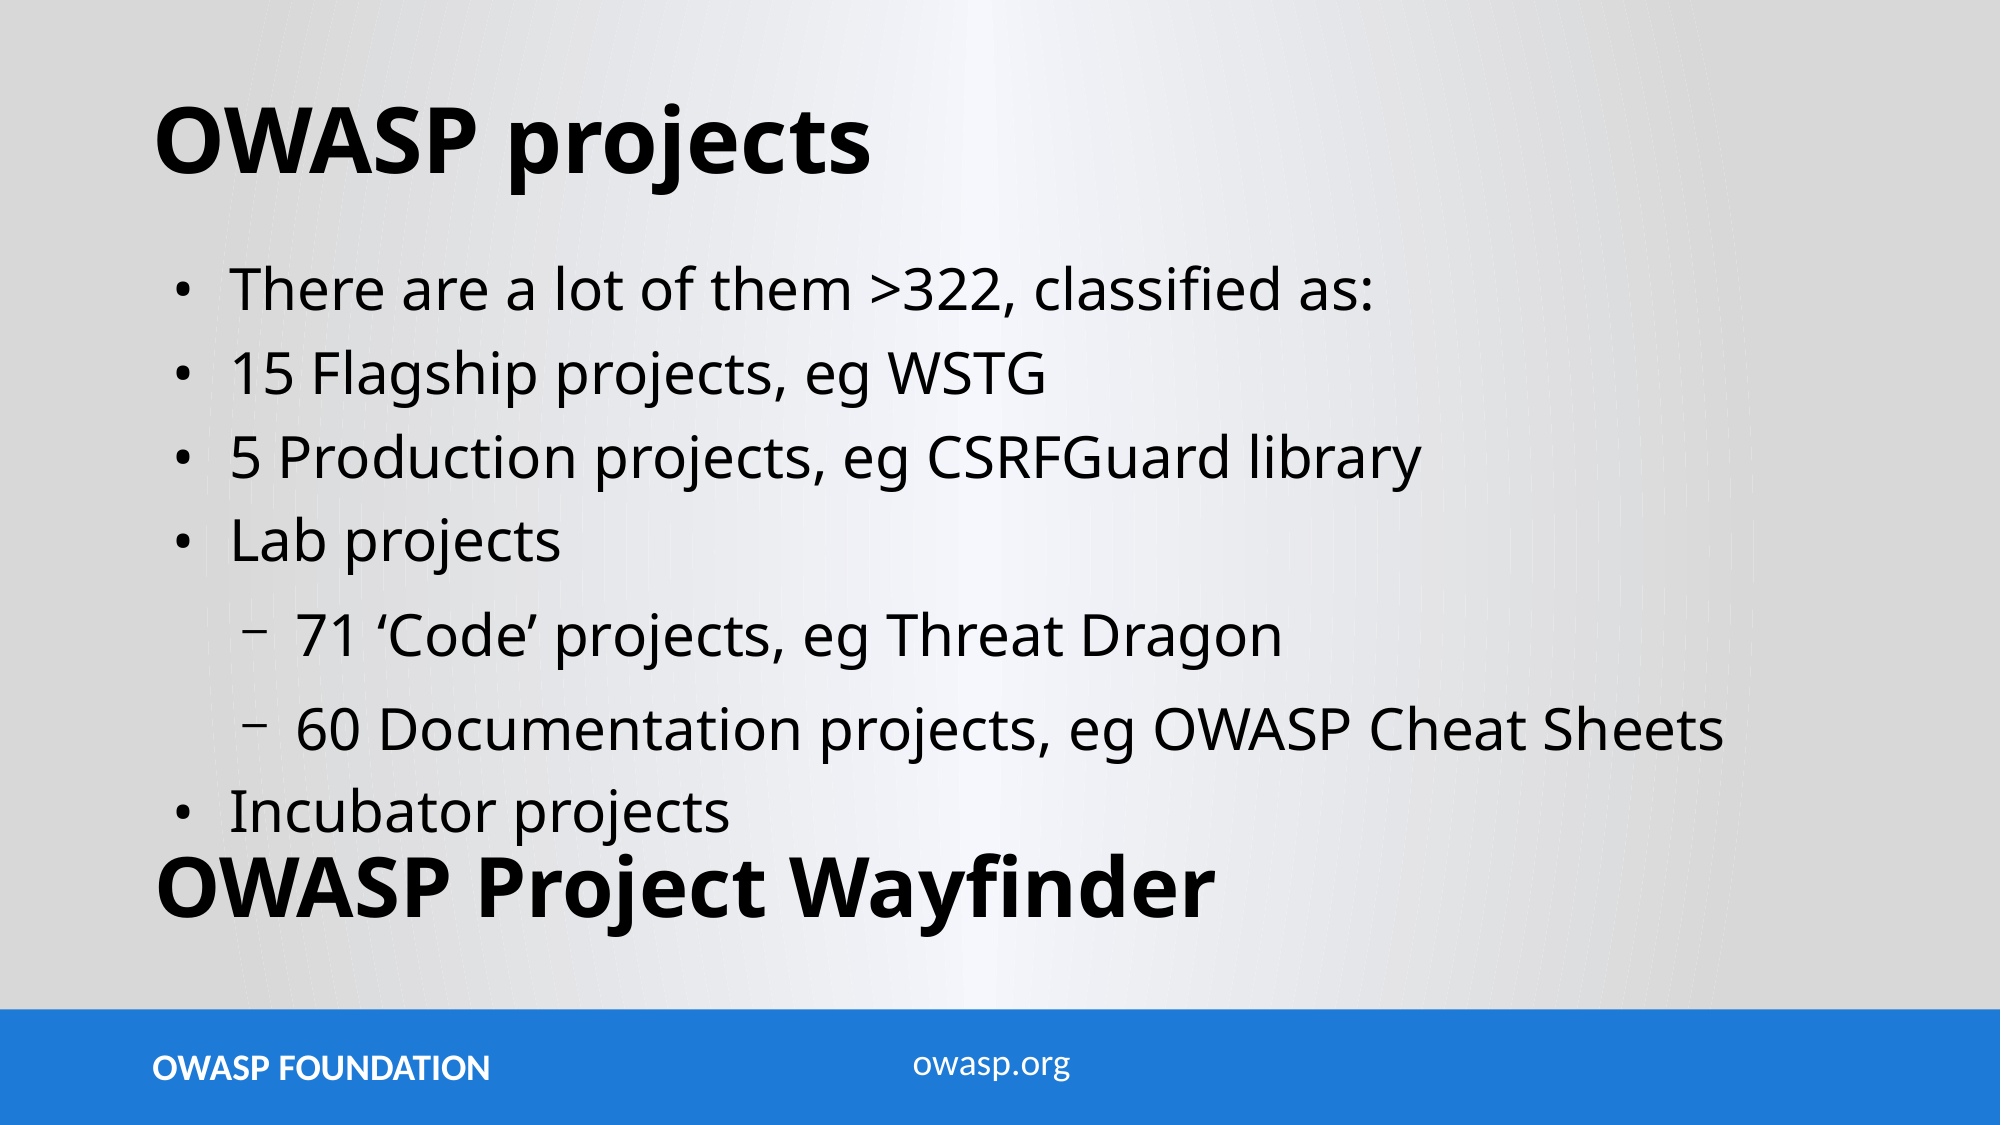

# OWASP projects
There are a lot of them >322, classified as:
15 Flagship projects, eg WSTG
5 Production projects, eg CSRFGuard library
Lab projects
71 ‘Code’ projects, eg Threat Dragon
60 Documentation projects, eg OWASP Cheat Sheets
Incubator projects
OWASP Project Wayfinder